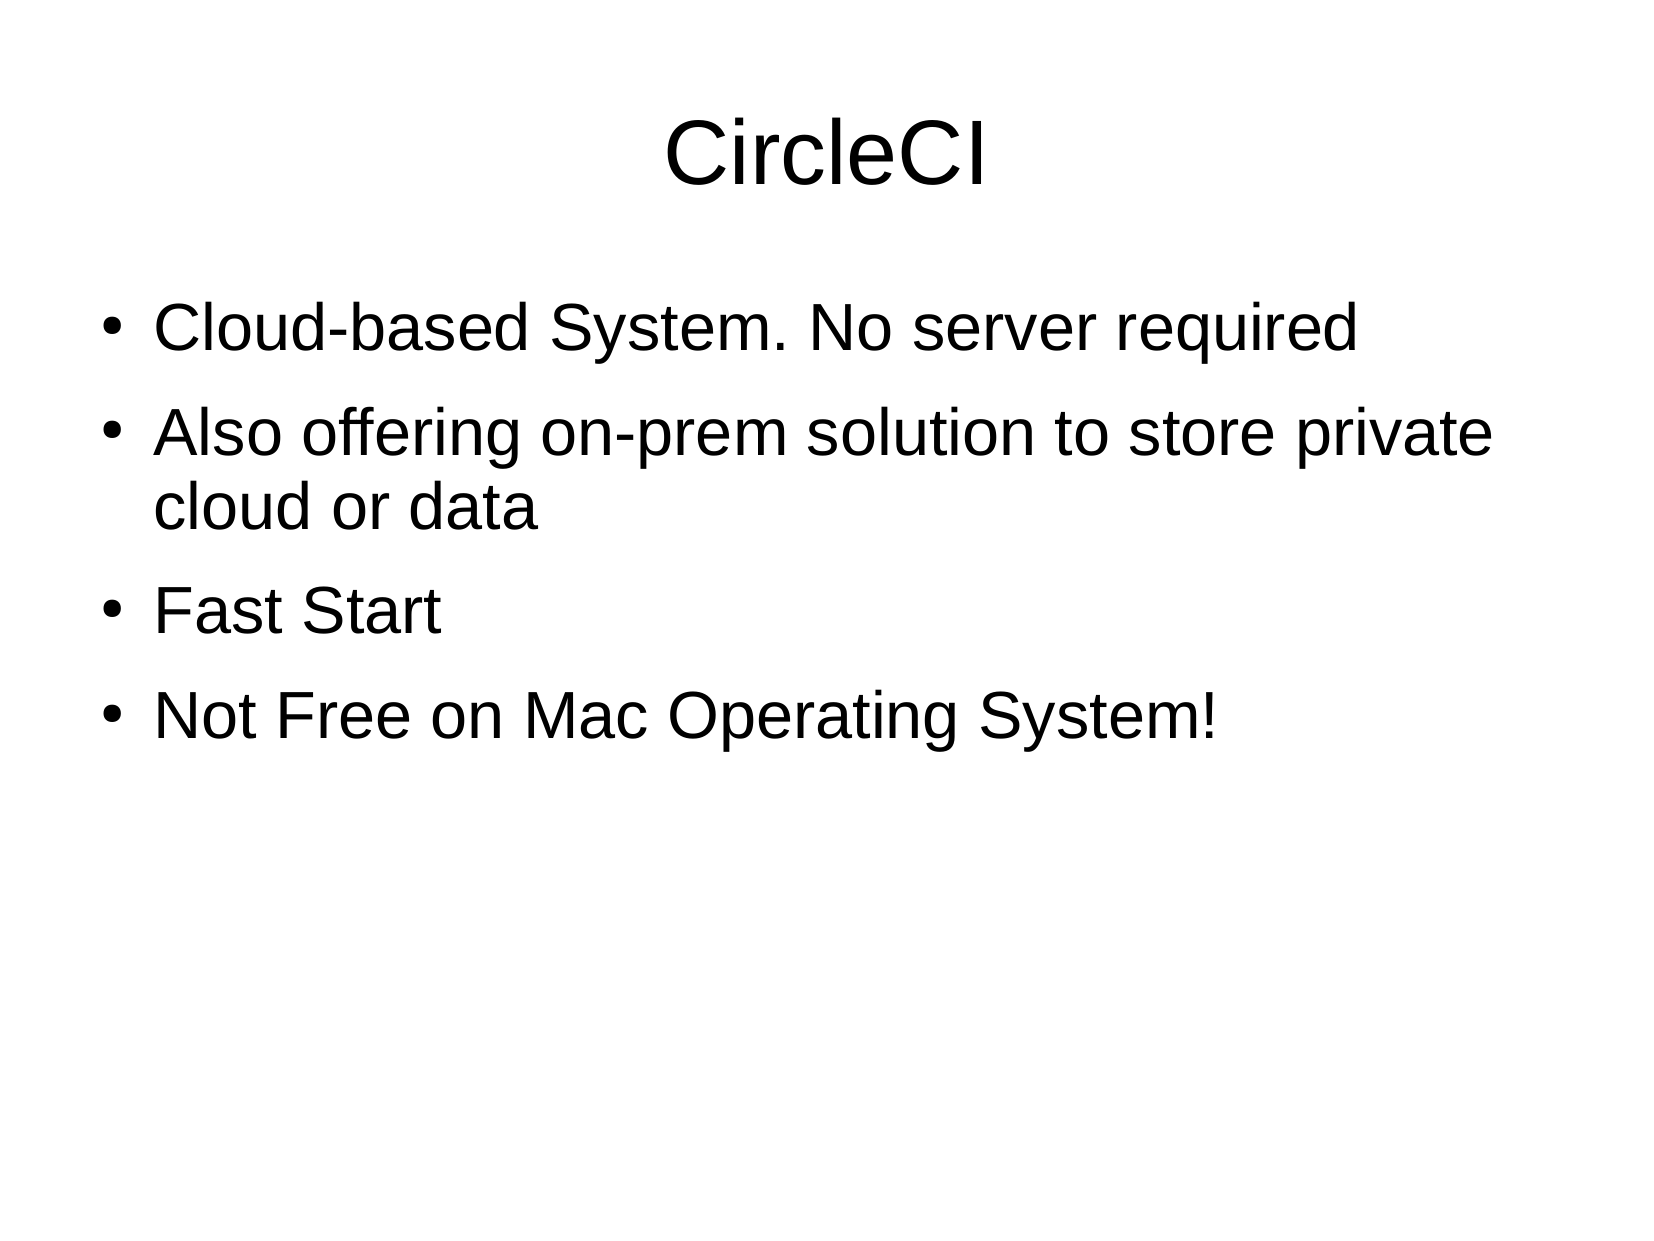

# CircleCI
Cloud-based System. No server required
Also offering on-prem solution to store private cloud or data
Fast Start
Not Free on Mac Operating System!